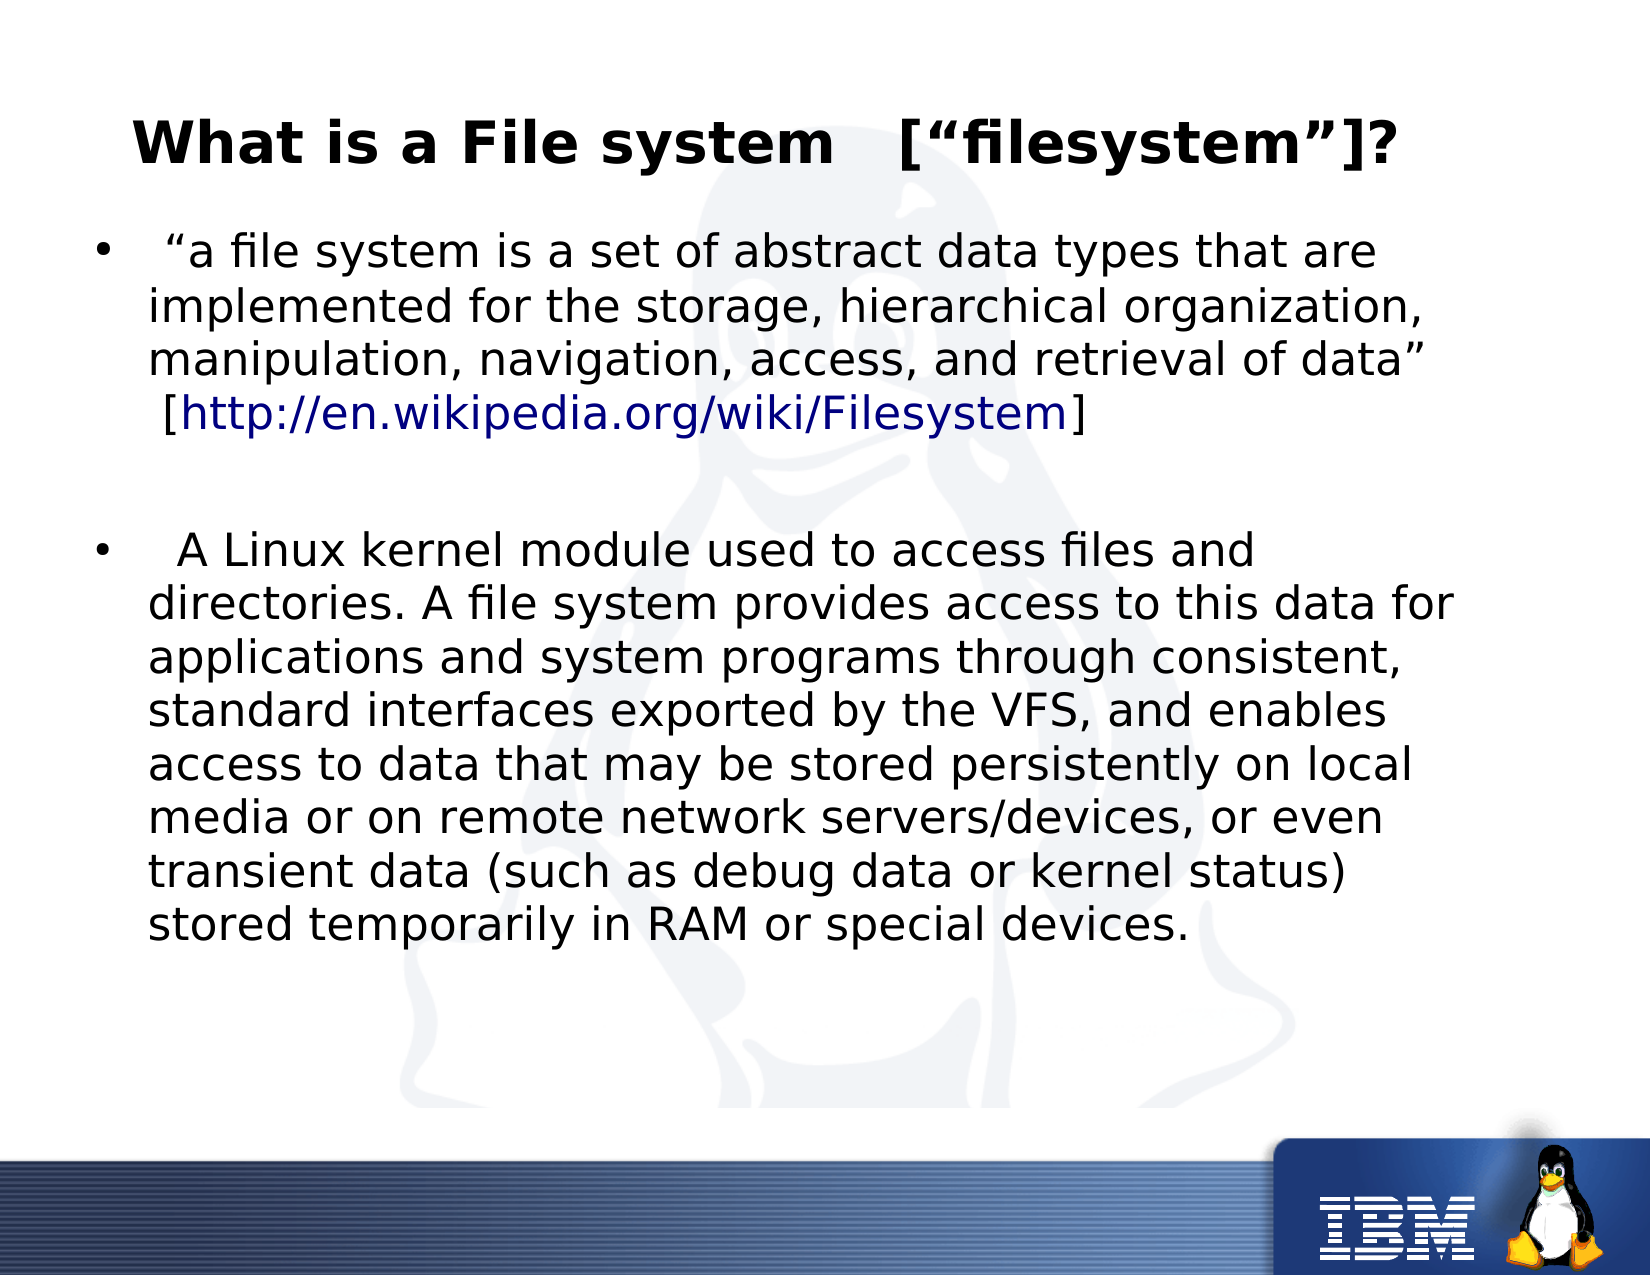

# What is a File system [“filesystem”]?
 “a file system is a set of abstract data types that are implemented for the storage, hierarchical organization, manipulation, navigation, access, and retrieval of data” [http://en.wikipedia.org/wiki/Filesystem]
 A Linux kernel module used to access files and directories. A file system provides access to this data for applications and system programs through consistent, standard interfaces exported by the VFS, and enables access to data that may be stored persistently on local media or on remote network servers/devices, or even transient data (such as debug data or kernel status) stored temporarily in RAM or special devices.